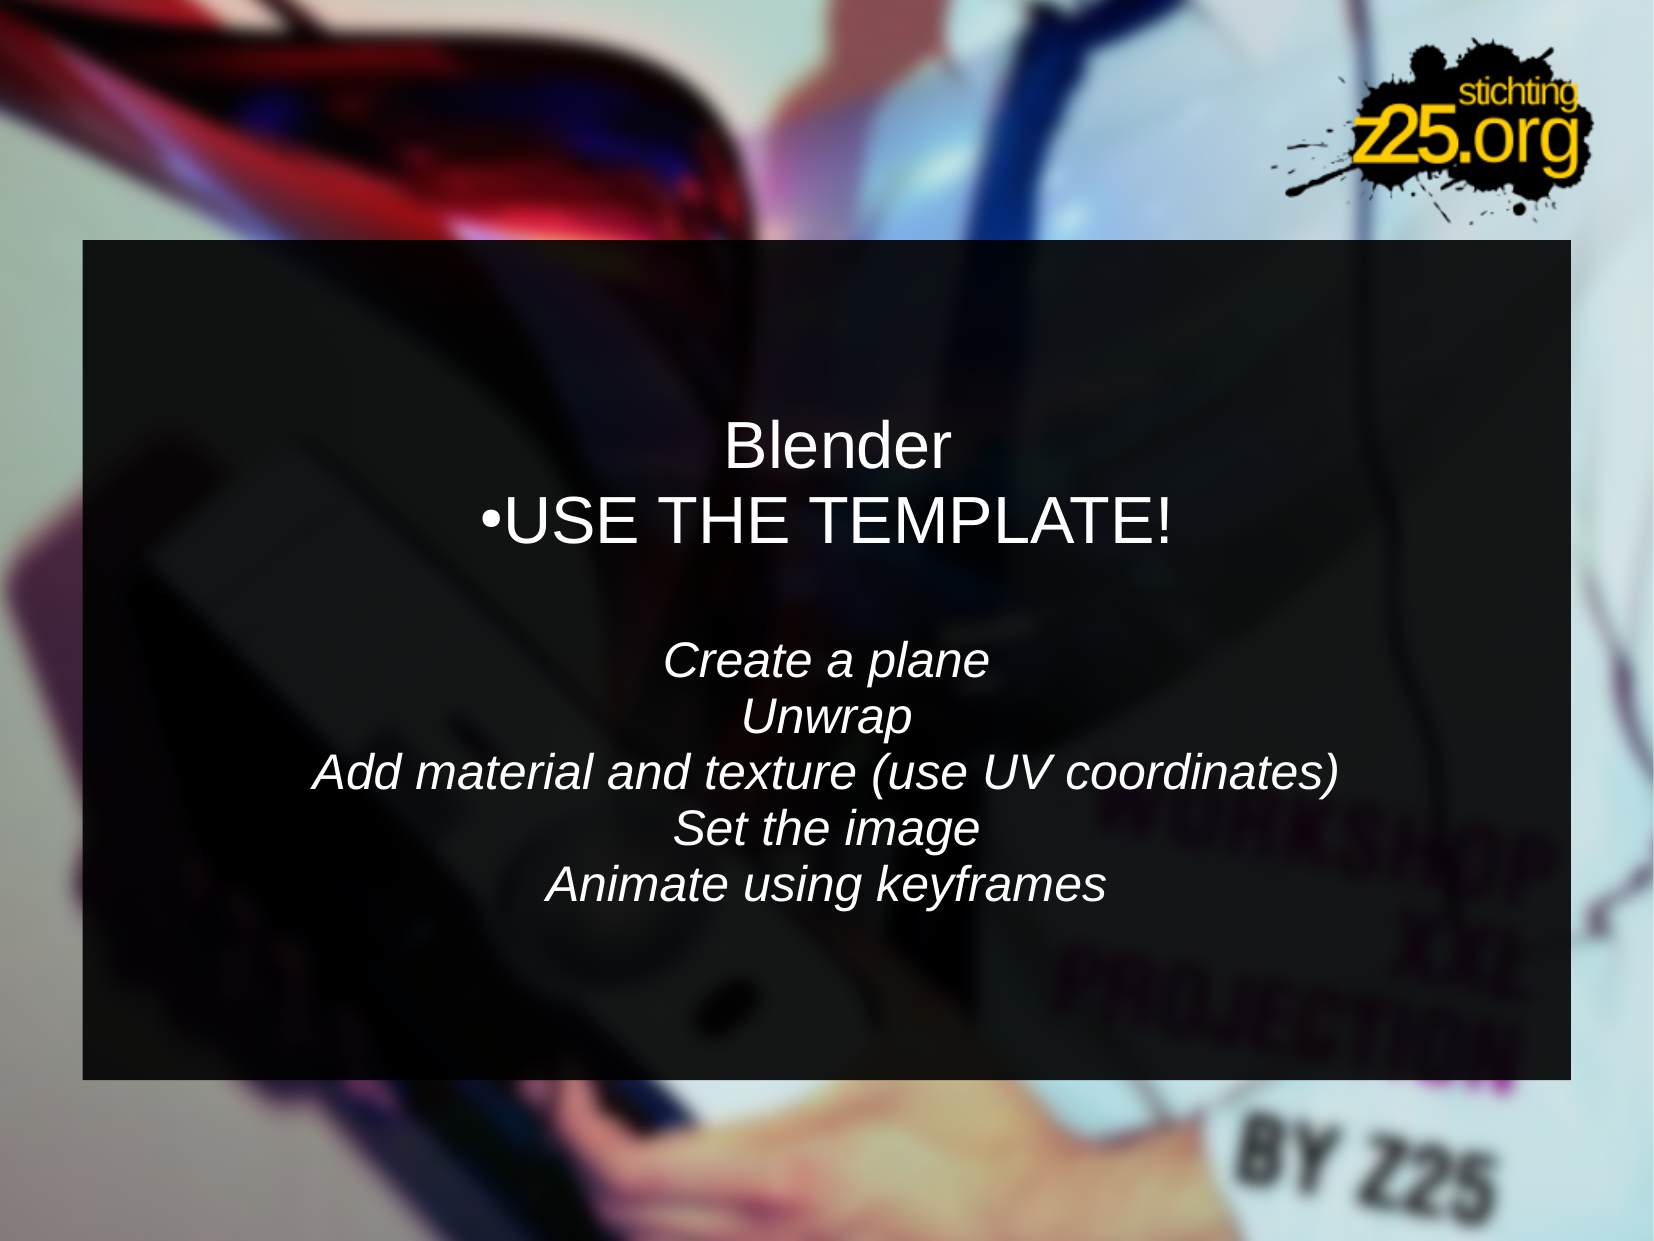

# Blender
USE THE TEMPLATE!
Create a plane
Unwrap
Add material and texture (use UV coordinates)
Set the image
Animate using keyframes